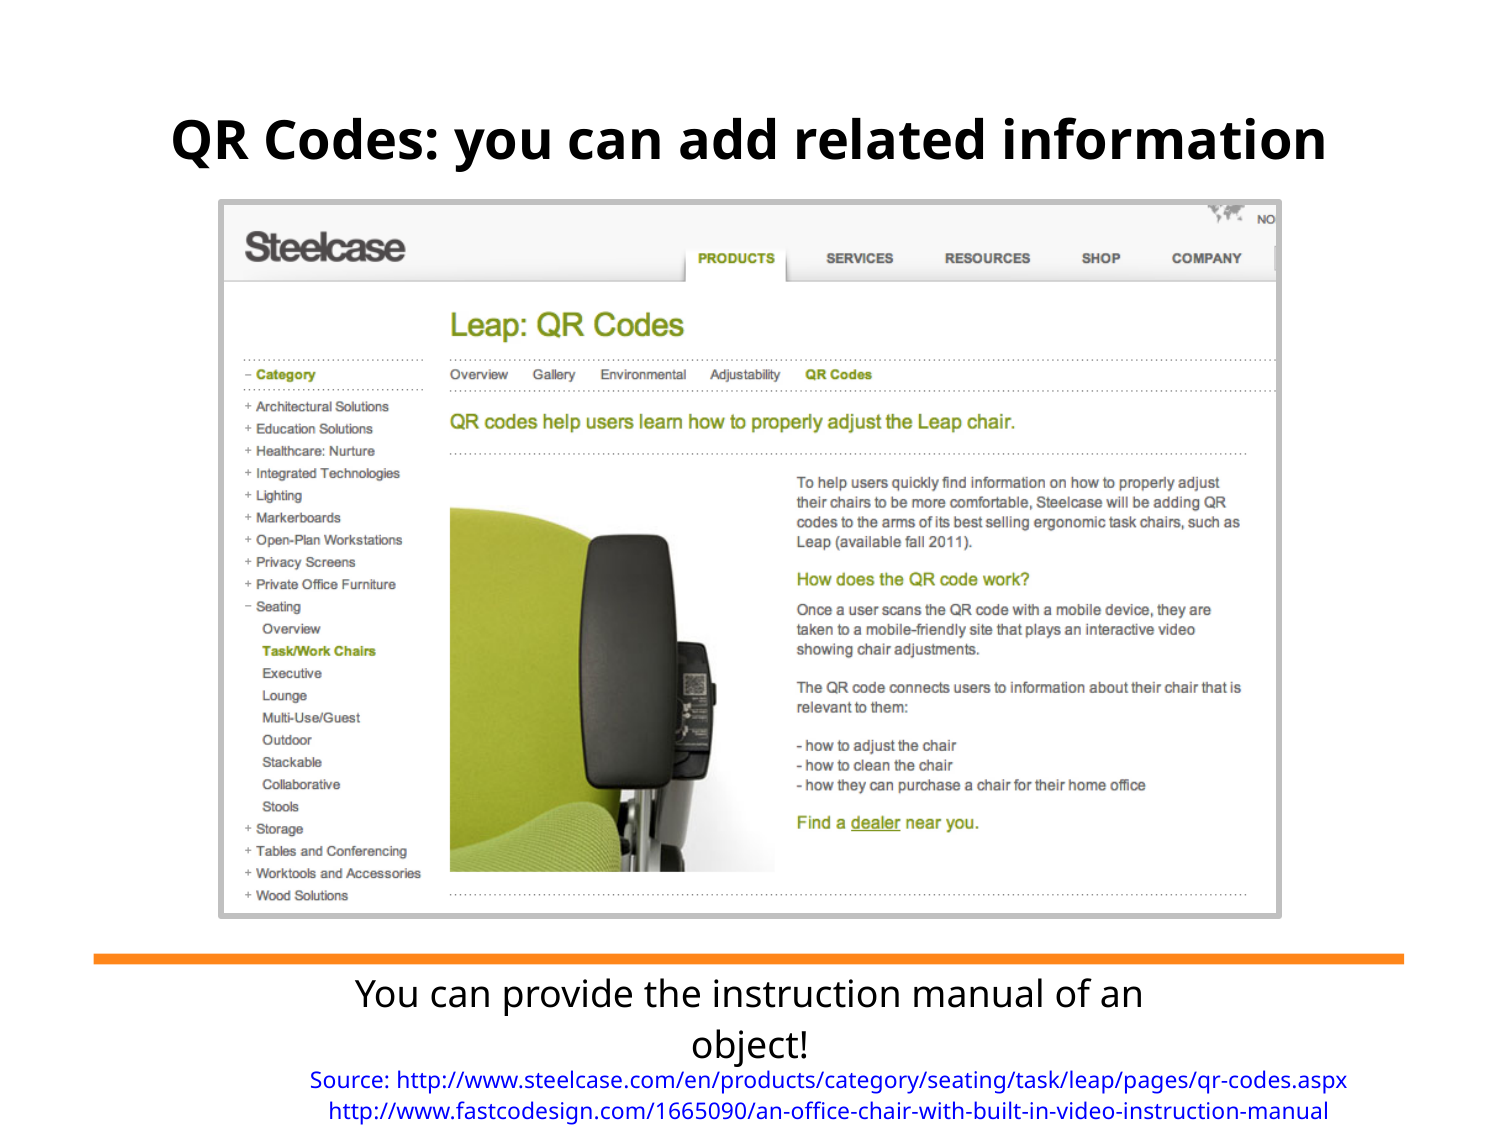

# QR Codes: you can add related information
You can provide the instruction manual of an object!
Source: http://www.steelcase.com/en/products/category/seating/task/leap/pages/qr-codes.aspx
http://www.fastcodesign.com/1665090/an-office-chair-with-built-in-video-instruction-manual